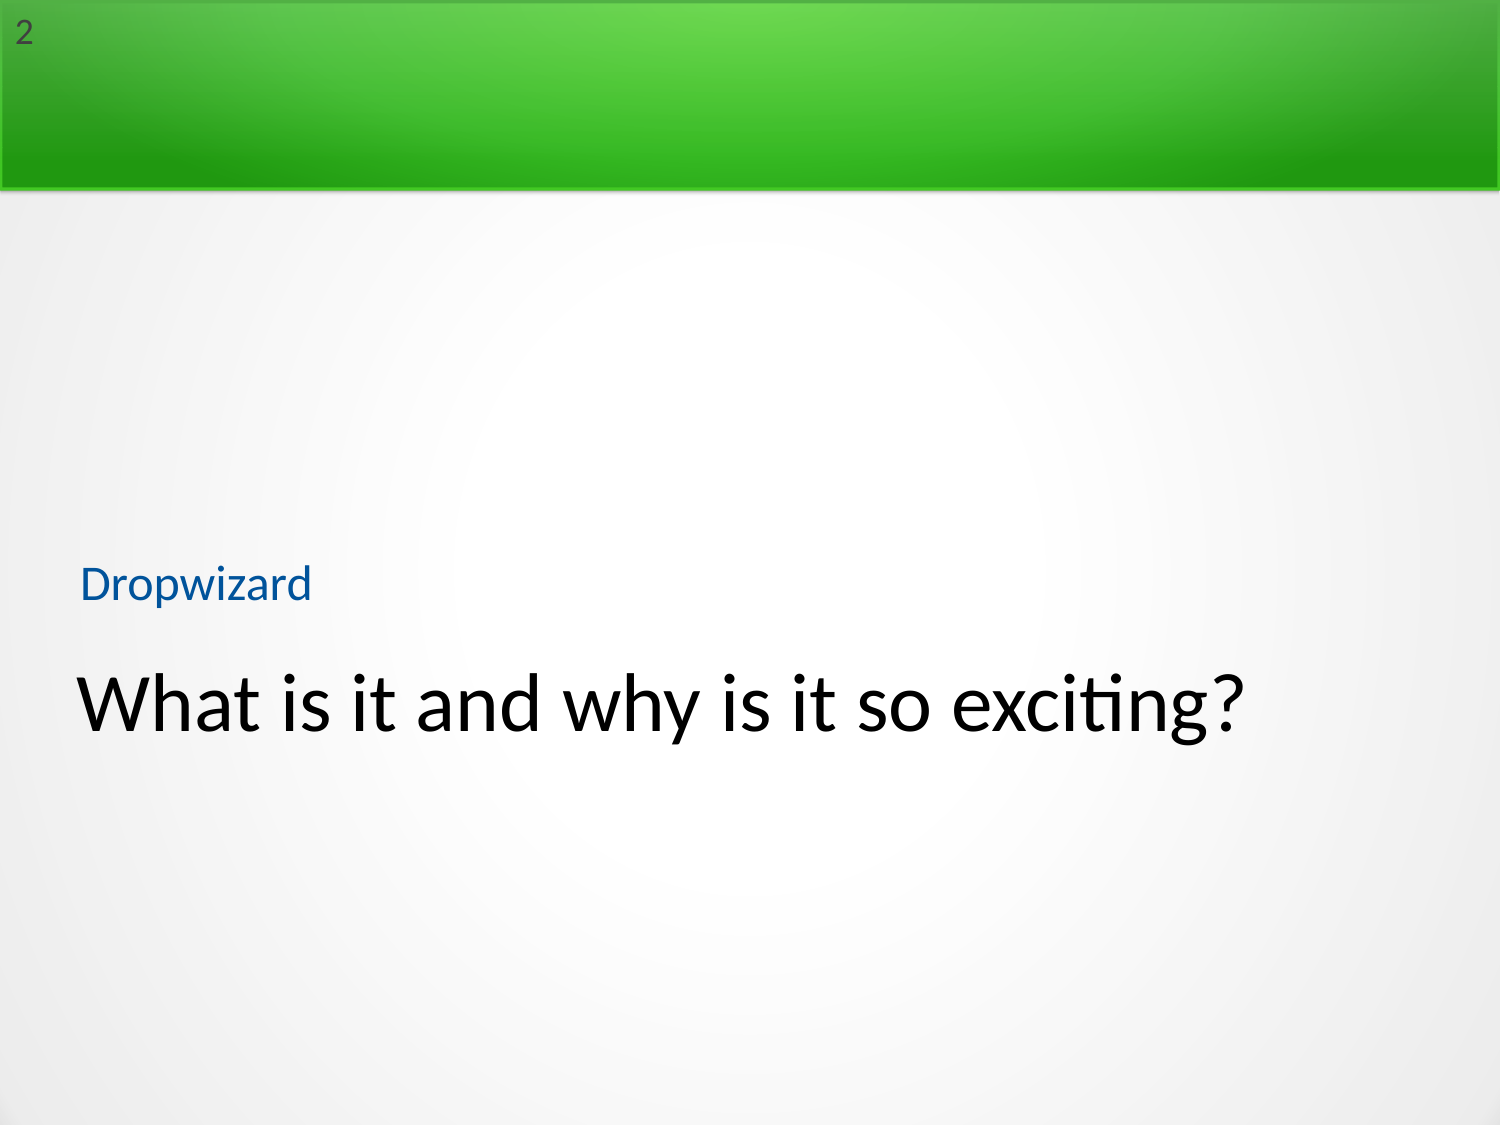

Dropwizard
What is it and why is it so exciting?